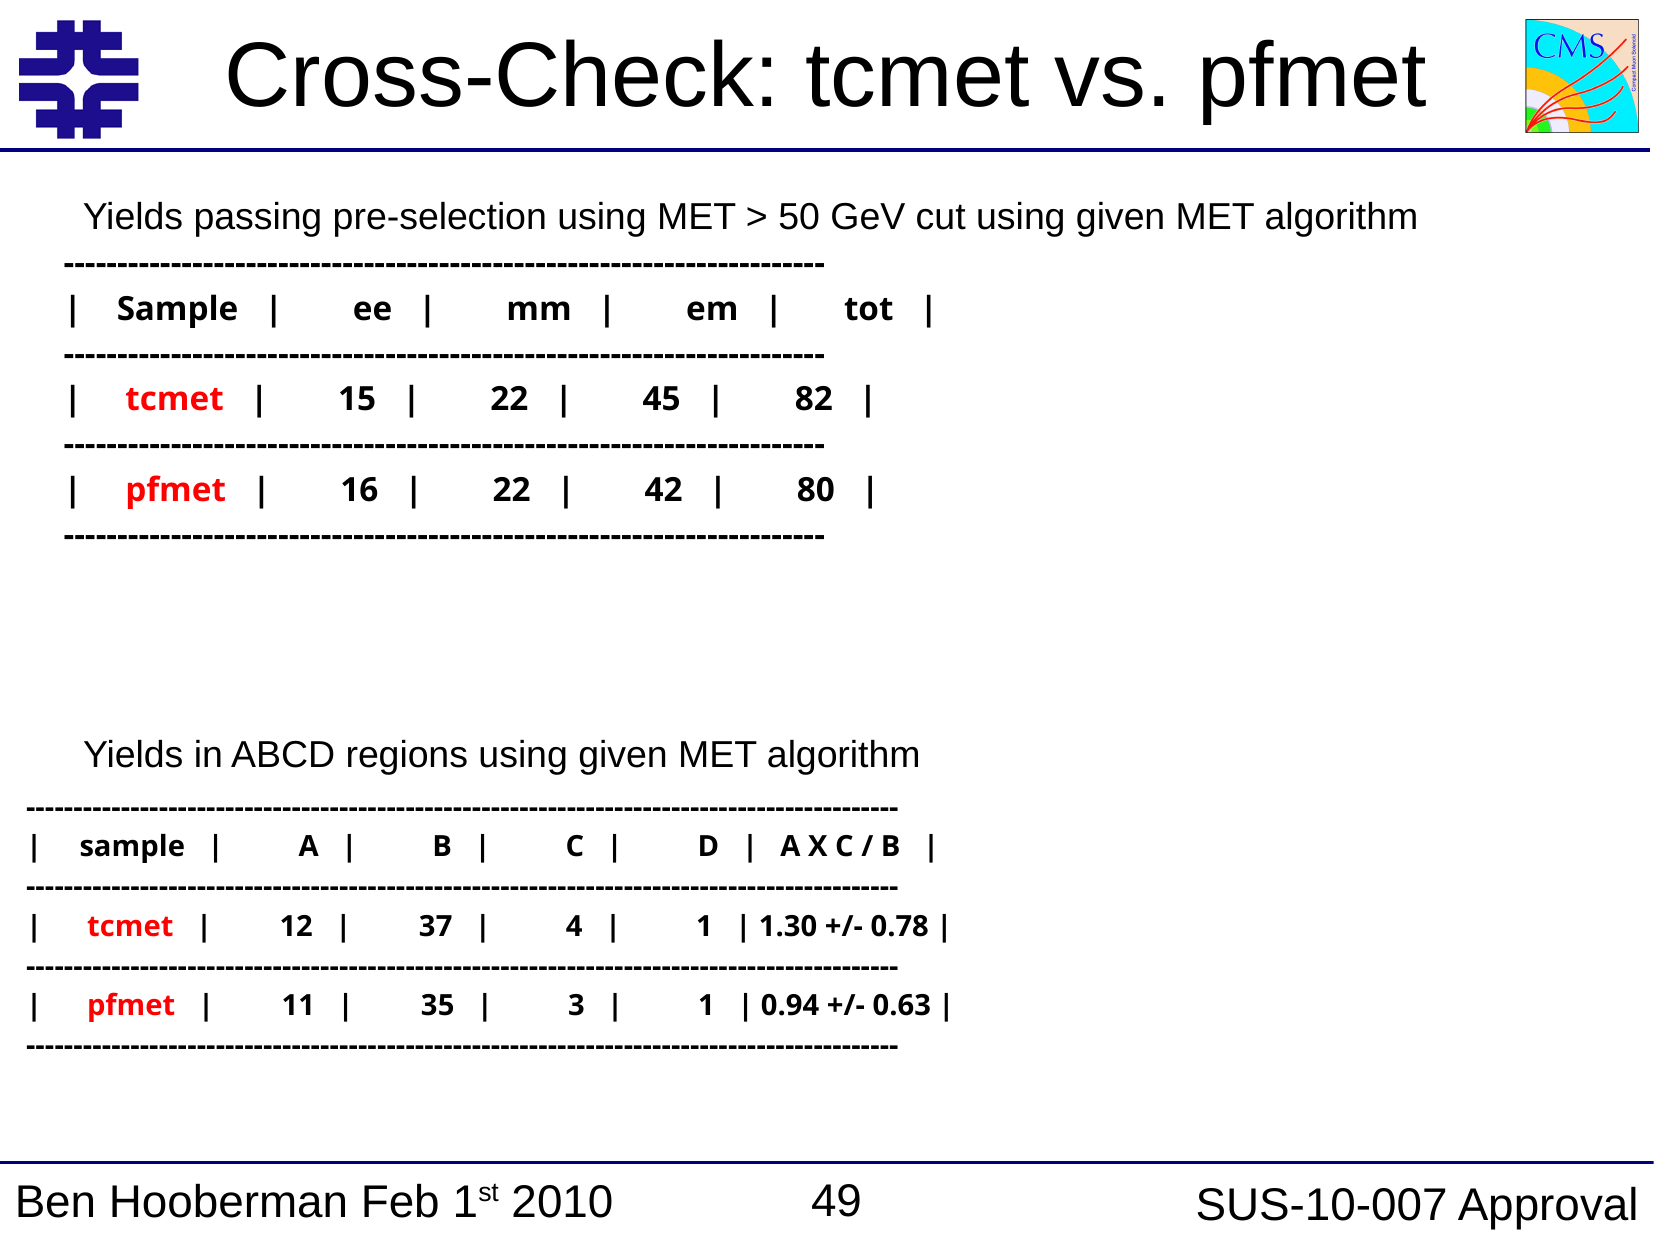

# Cross-Check: tcmet vs. pfmet
Yields passing pre-selection using MET > 50 GeV cut using given MET algorithm
-----------------------------------------------------------------------
| Sample | ee | mm | em | tot |
-----------------------------------------------------------------------
| tcmet | 15 | 22 | 45 | 82 |
-----------------------------------------------------------------------
| pfmet | 16 | 22 | 42 | 80 |
-----------------------------------------------------------------------
Yields in ABCD regions using given MET algorithm
--------------------------------------------------------------------------------------------
| sample | A | B | C | D | A X C / B |
--------------------------------------------------------------------------------------------
| tcmet | 12 | 37 | 4 | 1 | 1.30 +/- 0.78 |
--------------------------------------------------------------------------------------------
| pfmet | 11 | 35 | 3 | 1 | 0.94 +/- 0.63 |
--------------------------------------------------------------------------------------------
49